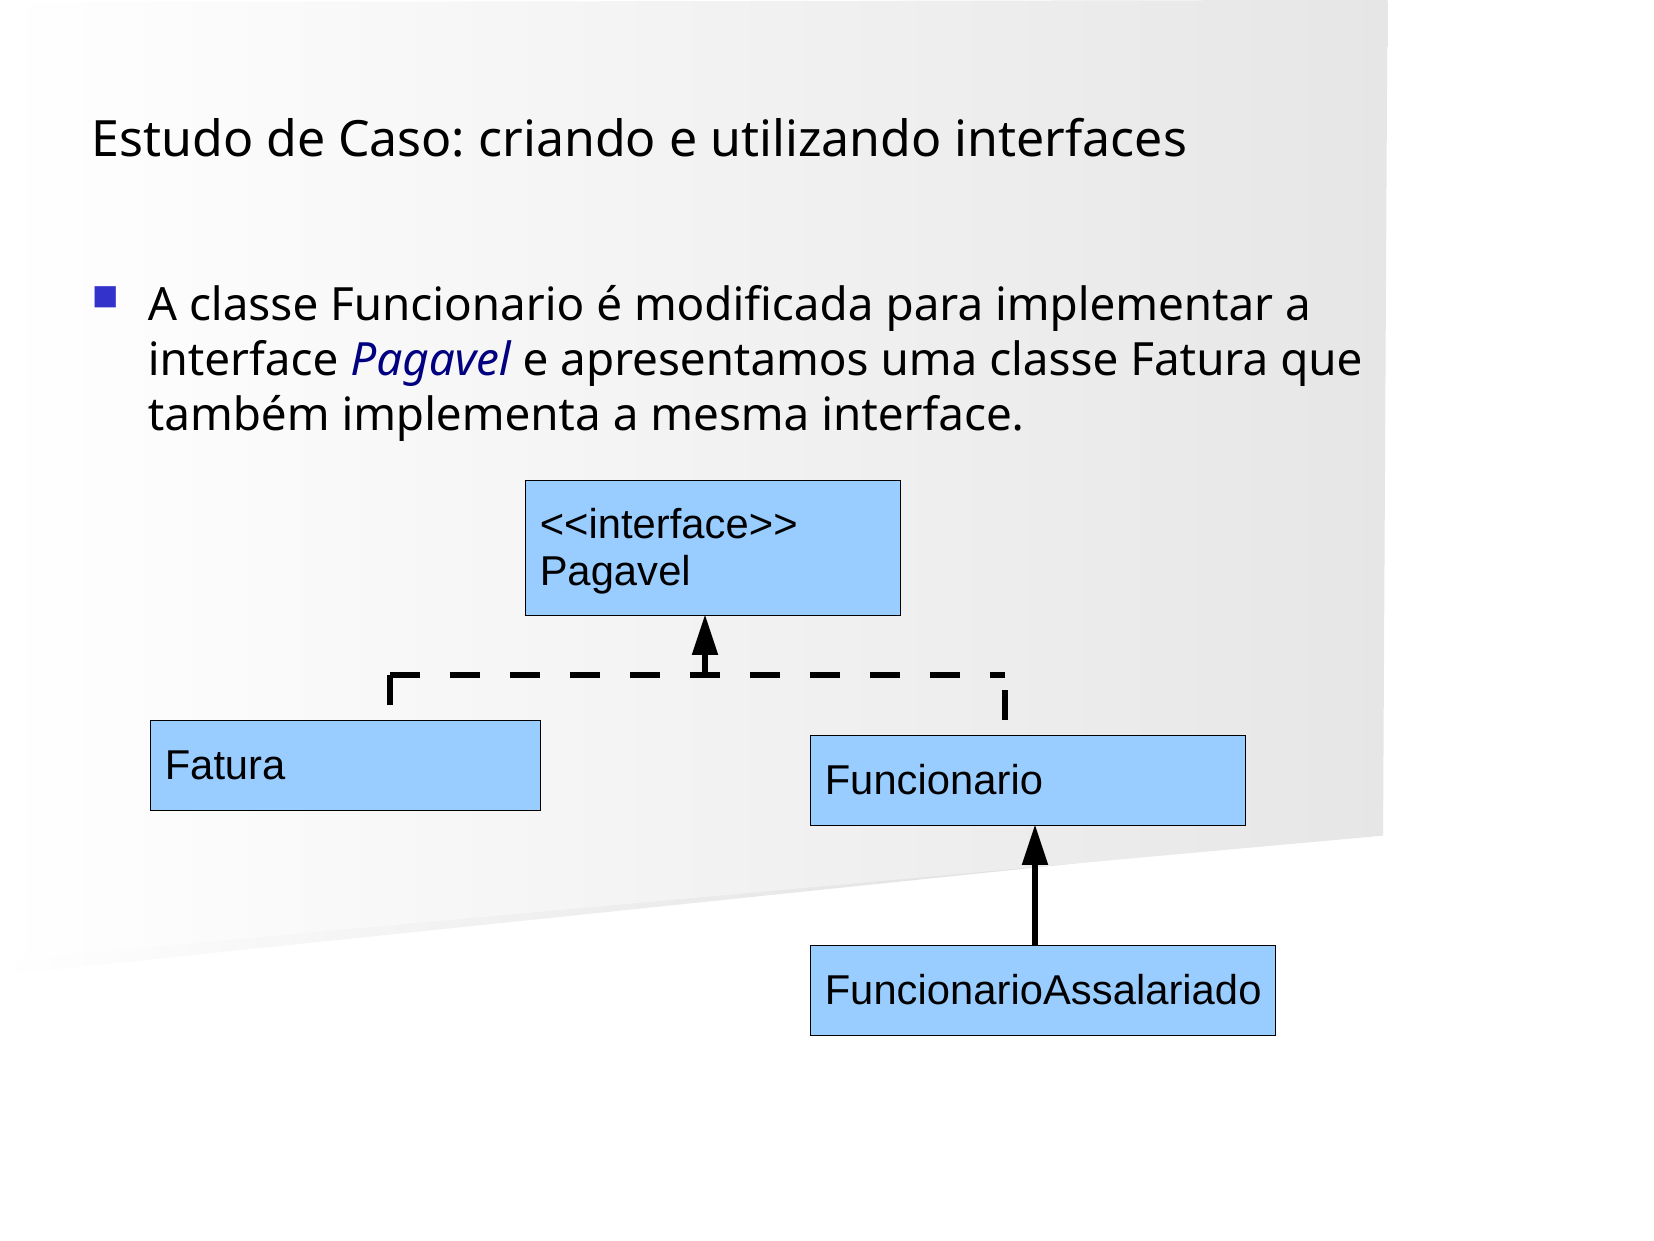

# Estudo de Caso: criando e utilizando interfaces
A classe Funcionario é modificada para implementar a interface Pagavel e apresentamos uma classe Fatura que também implementa a mesma interface.
<<interface>>
Pagavel
Fatura
Funcionario
FuncionarioAssalariado